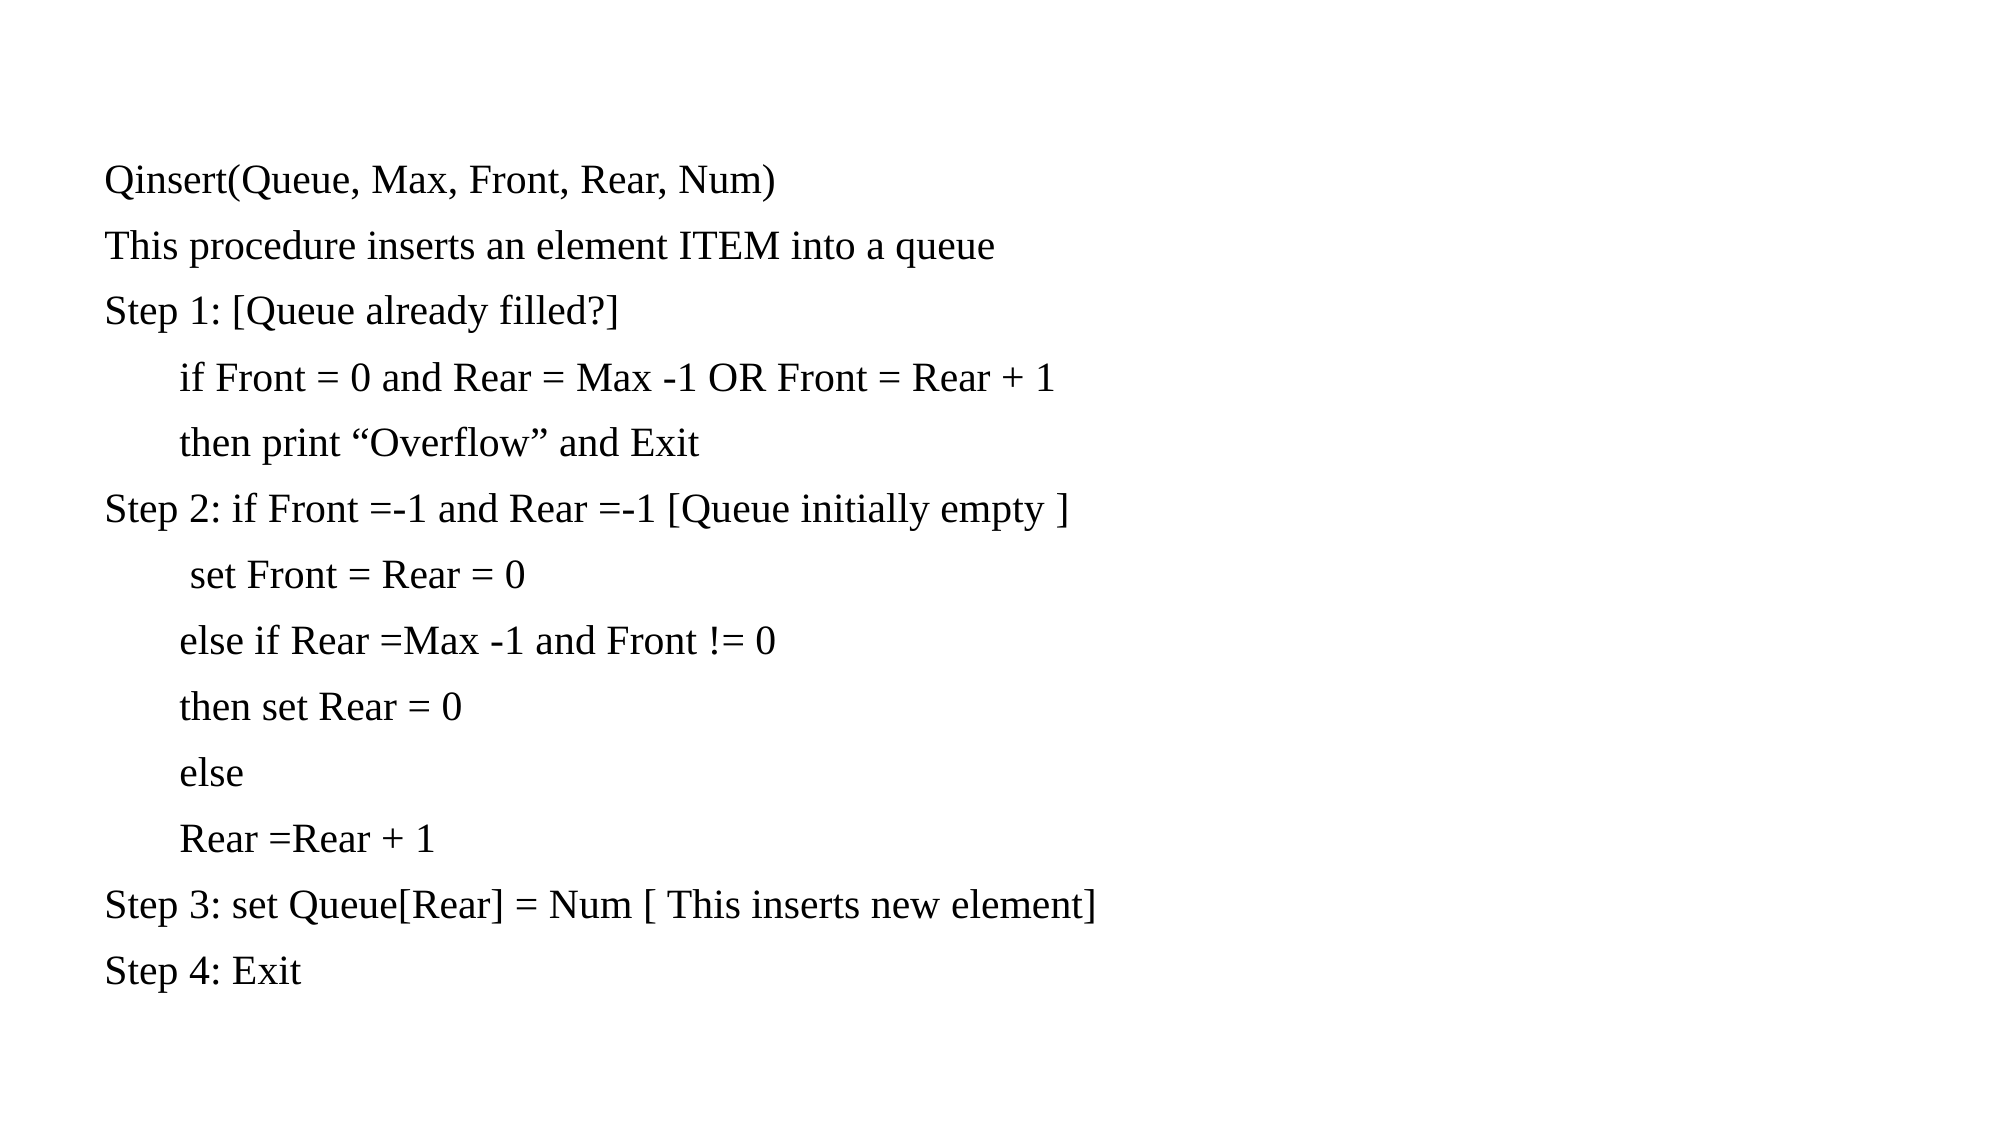

# Qinsert(Queue, Max, Front, Rear, Num)
This procedure inserts an element ITEM into a queue
Step 1: [Queue already filled?]
	if Front = 0 and Rear = Max -1 OR Front = Rear + 1
	then print “Overflow” and Exit
Step 2: if Front =-1 and Rear =-1 [Queue initially empty ]
	 set Front = Rear = 0
	else if Rear =Max -1 and Front != 0
	then set Rear = 0
	else
	Rear =Rear + 1
Step 3: set Queue[Rear] = Num [ This inserts new element]
Step 4: Exit